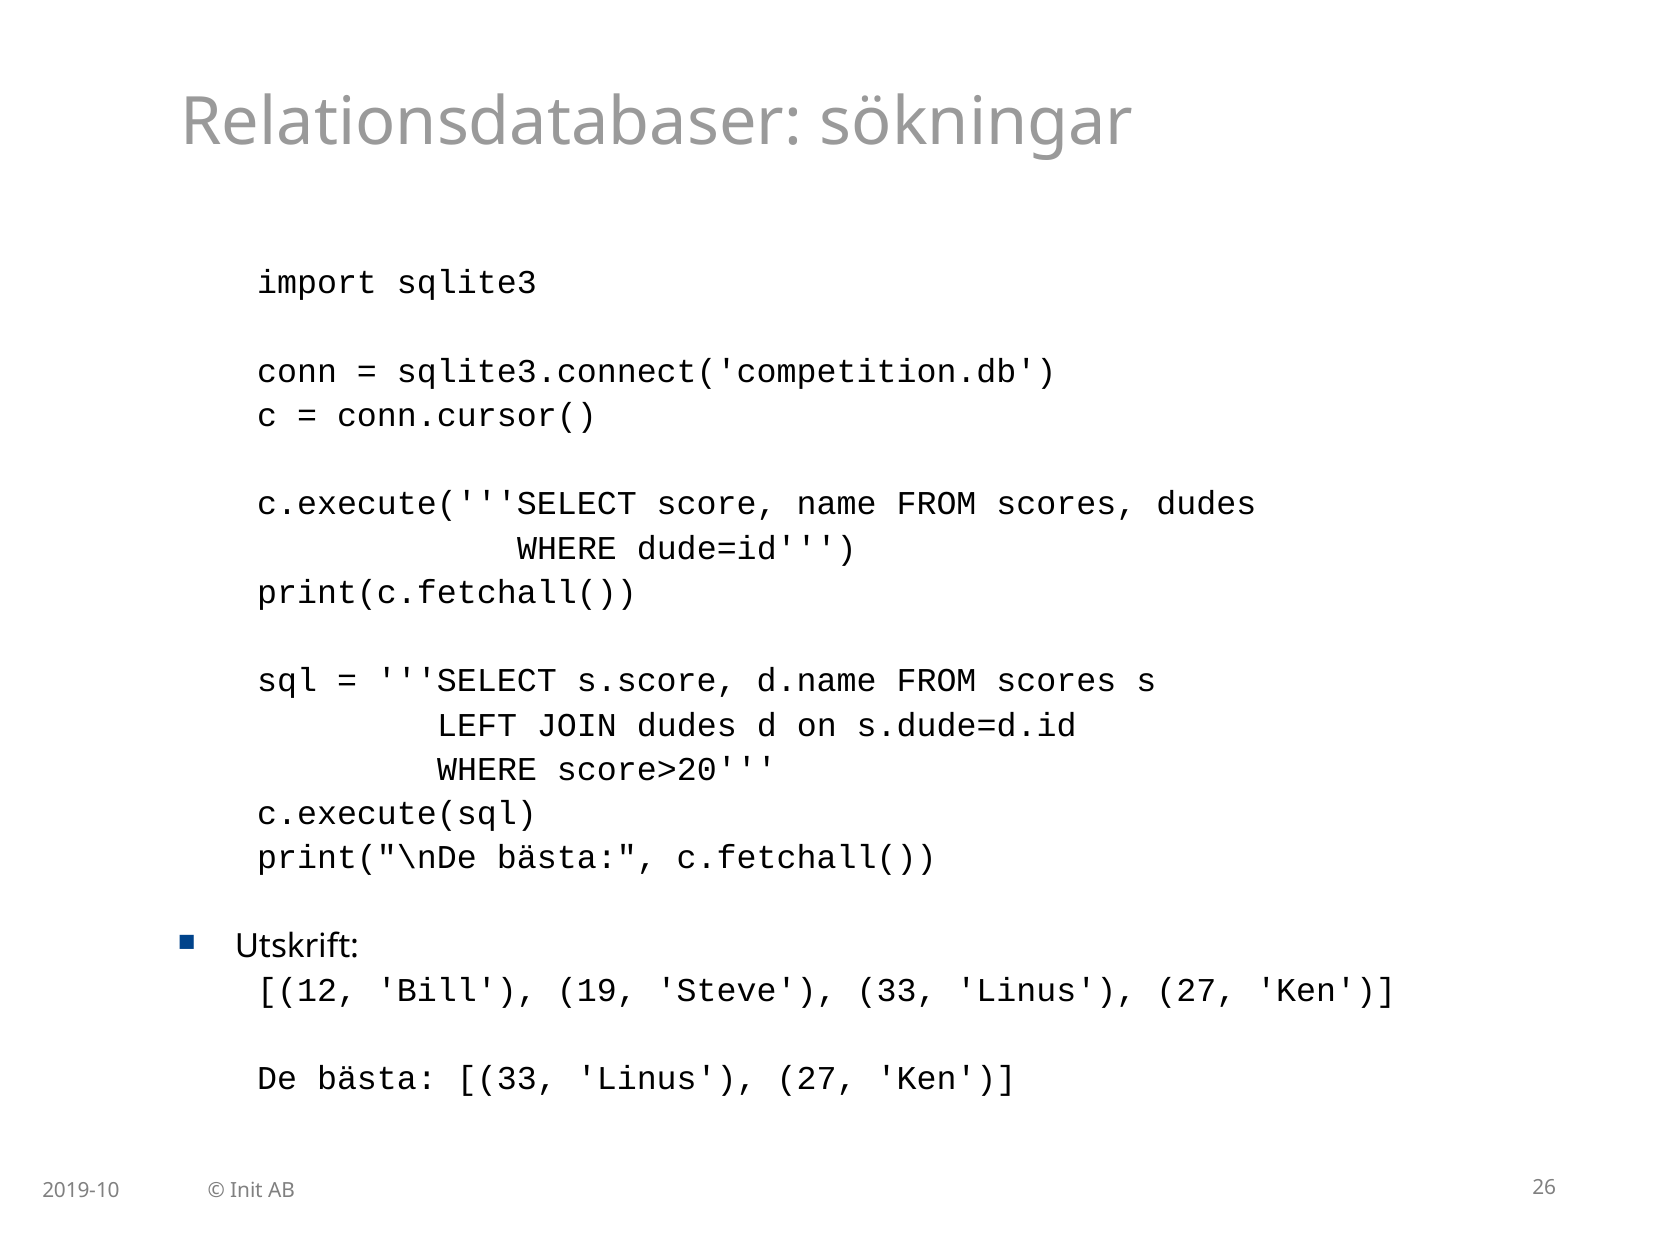

Relationsdatabaser: sökningar
import sqlite3
conn = sqlite3.connect('competition.db')
c = conn.cursor()
c.execute('''SELECT score, name FROM scores, dudes
 WHERE dude=id''')
print(c.fetchall())
sql = '''SELECT s.score, d.name FROM scores s
 LEFT JOIN dudes d on s.dude=d.id
 WHERE score>20'''
c.execute(sql)
print("\nDe bästa:", c.fetchall())
Utskrift:
[(12, 'Bill'), (19, 'Steve'), (33, 'Linus'), (27, 'Ken')]
De bästa: [(33, 'Linus'), (27, 'Ken')]
2019-10
© Init AB